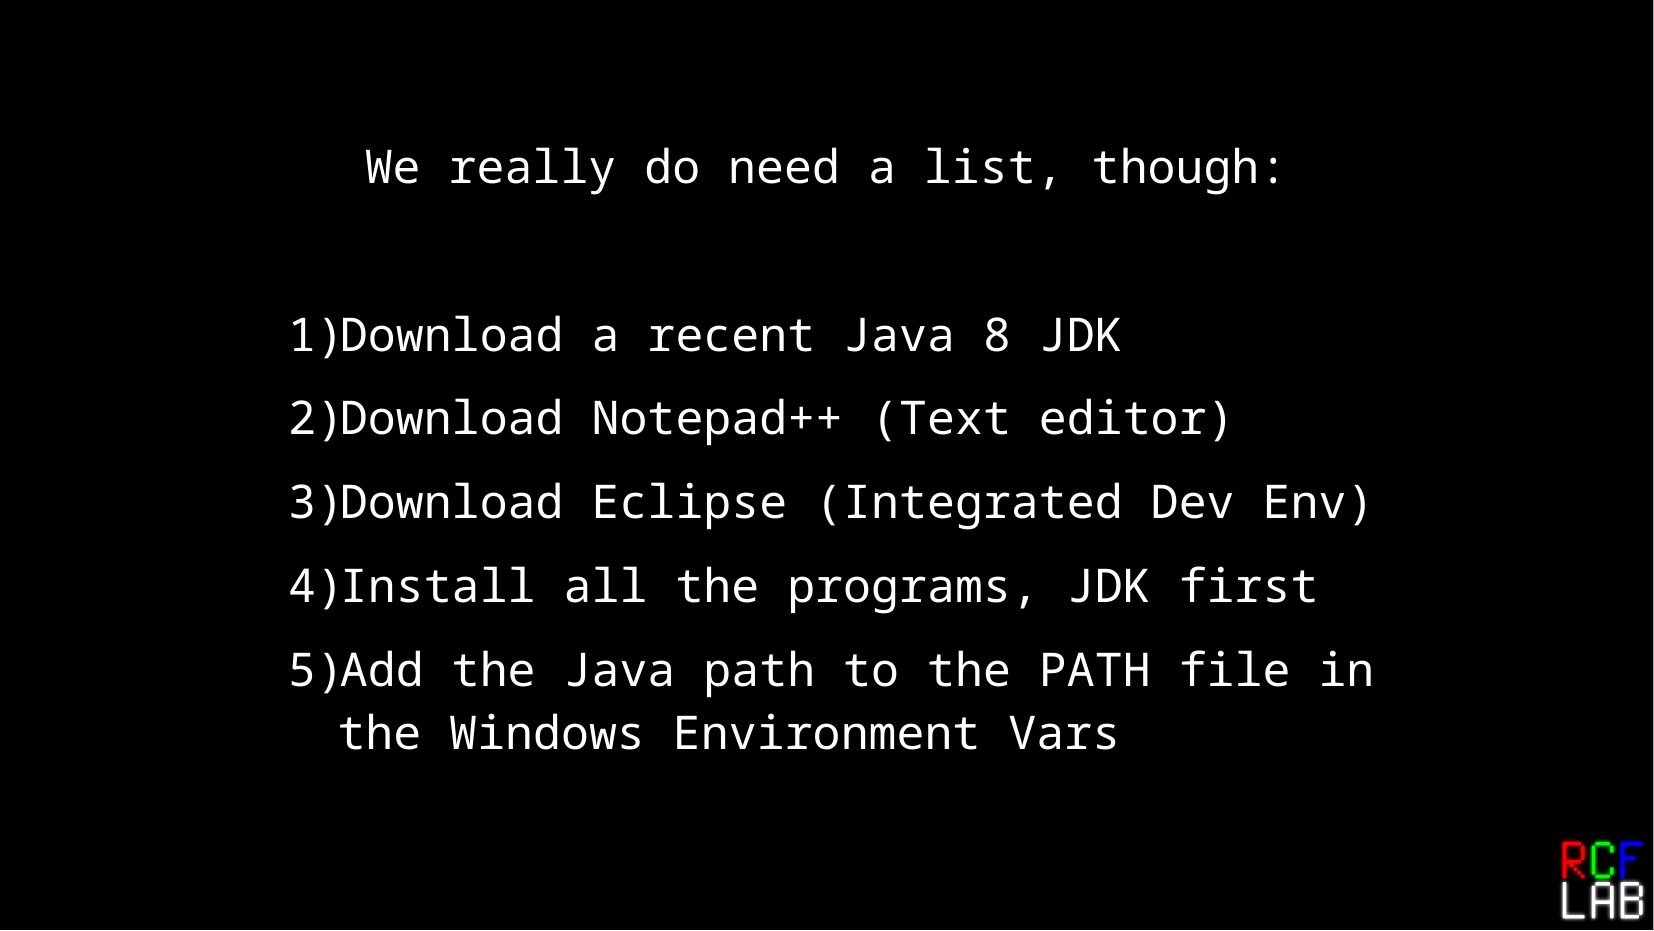

# We really do need a list, though:
Download a recent Java 8 JDK
Download Notepad++ (Text editor)
Download Eclipse (Integrated Dev Env)
Install all the programs, JDK first
Add the Java path to the PATH file in the Windows Environment Vars